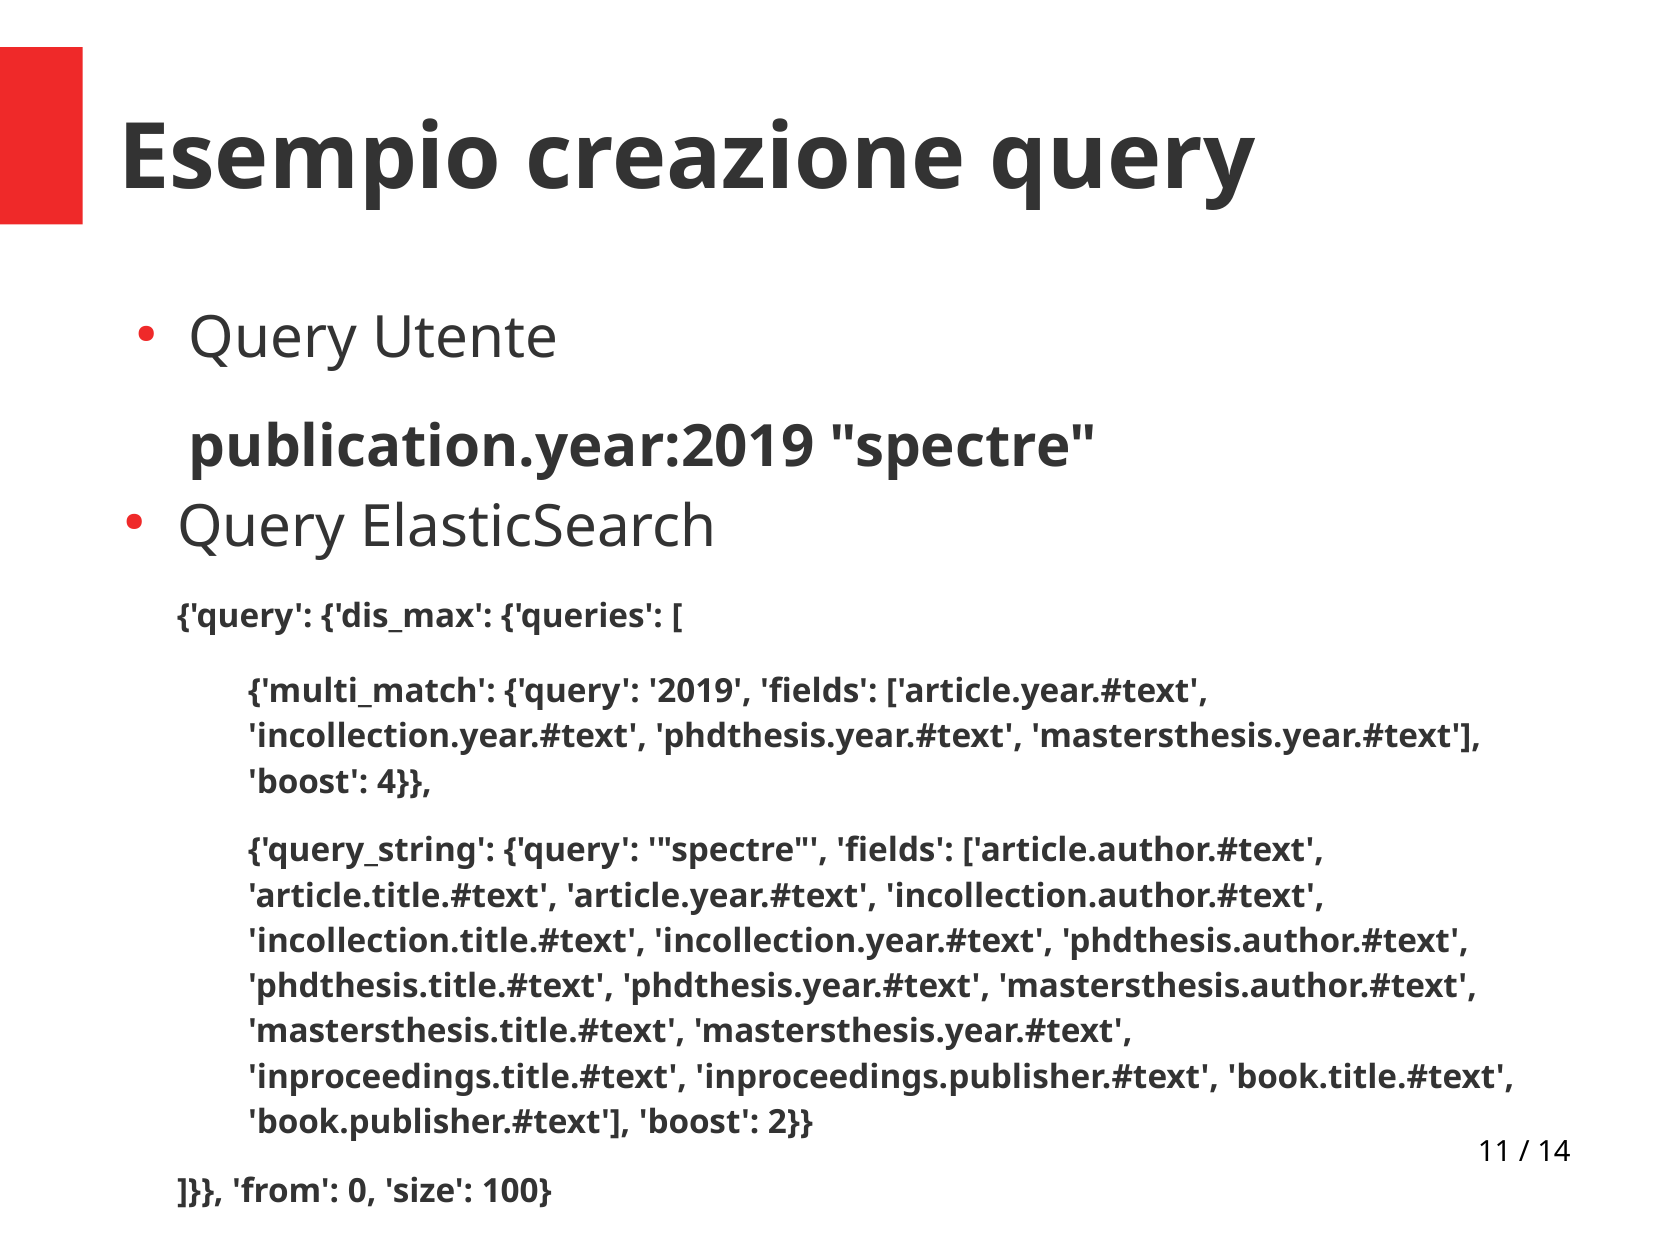

# Esempio creazione query
Query Utente
publication.year:2019 "spectre"
Query ElasticSearch
{'query': {'dis_max': {'queries': [
{'multi_match': {'query': '2019', 'fields': ['article.year.#text', 'incollection.year.#text', 'phdthesis.year.#text', 'mastersthesis.year.#text'], 'boost': 4}},
{'query_string': {'query': '"spectre"', 'fields': ['article.author.#text', 'article.title.#text', 'article.year.#text', 'incollection.author.#text', 'incollection.title.#text', 'incollection.year.#text', 'phdthesis.author.#text', 'phdthesis.title.#text', 'phdthesis.year.#text', 'mastersthesis.author.#text', 'mastersthesis.title.#text', 'mastersthesis.year.#text', 'inproceedings.title.#text', 'inproceedings.publisher.#text', 'book.title.#text', 'book.publisher.#text'], 'boost': 2}}
]}}, 'from': 0, 'size': 100}
11